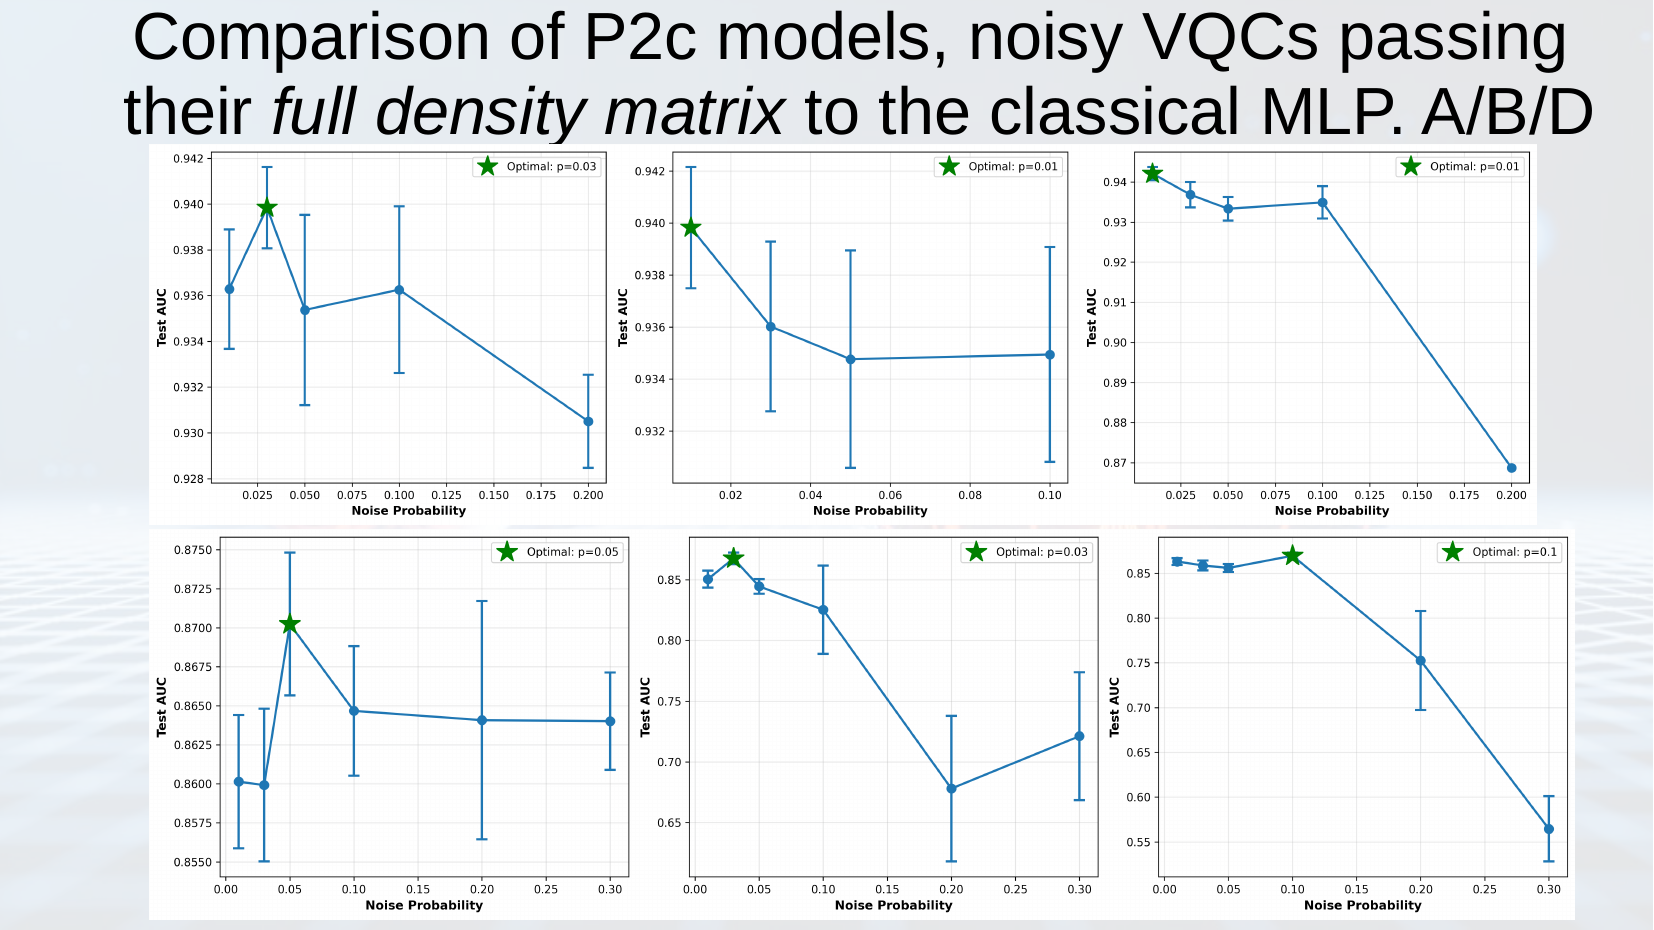

# Comparison of P2c models, noisy VQCs passing their full density matrix to the classical MLP. A/B/D